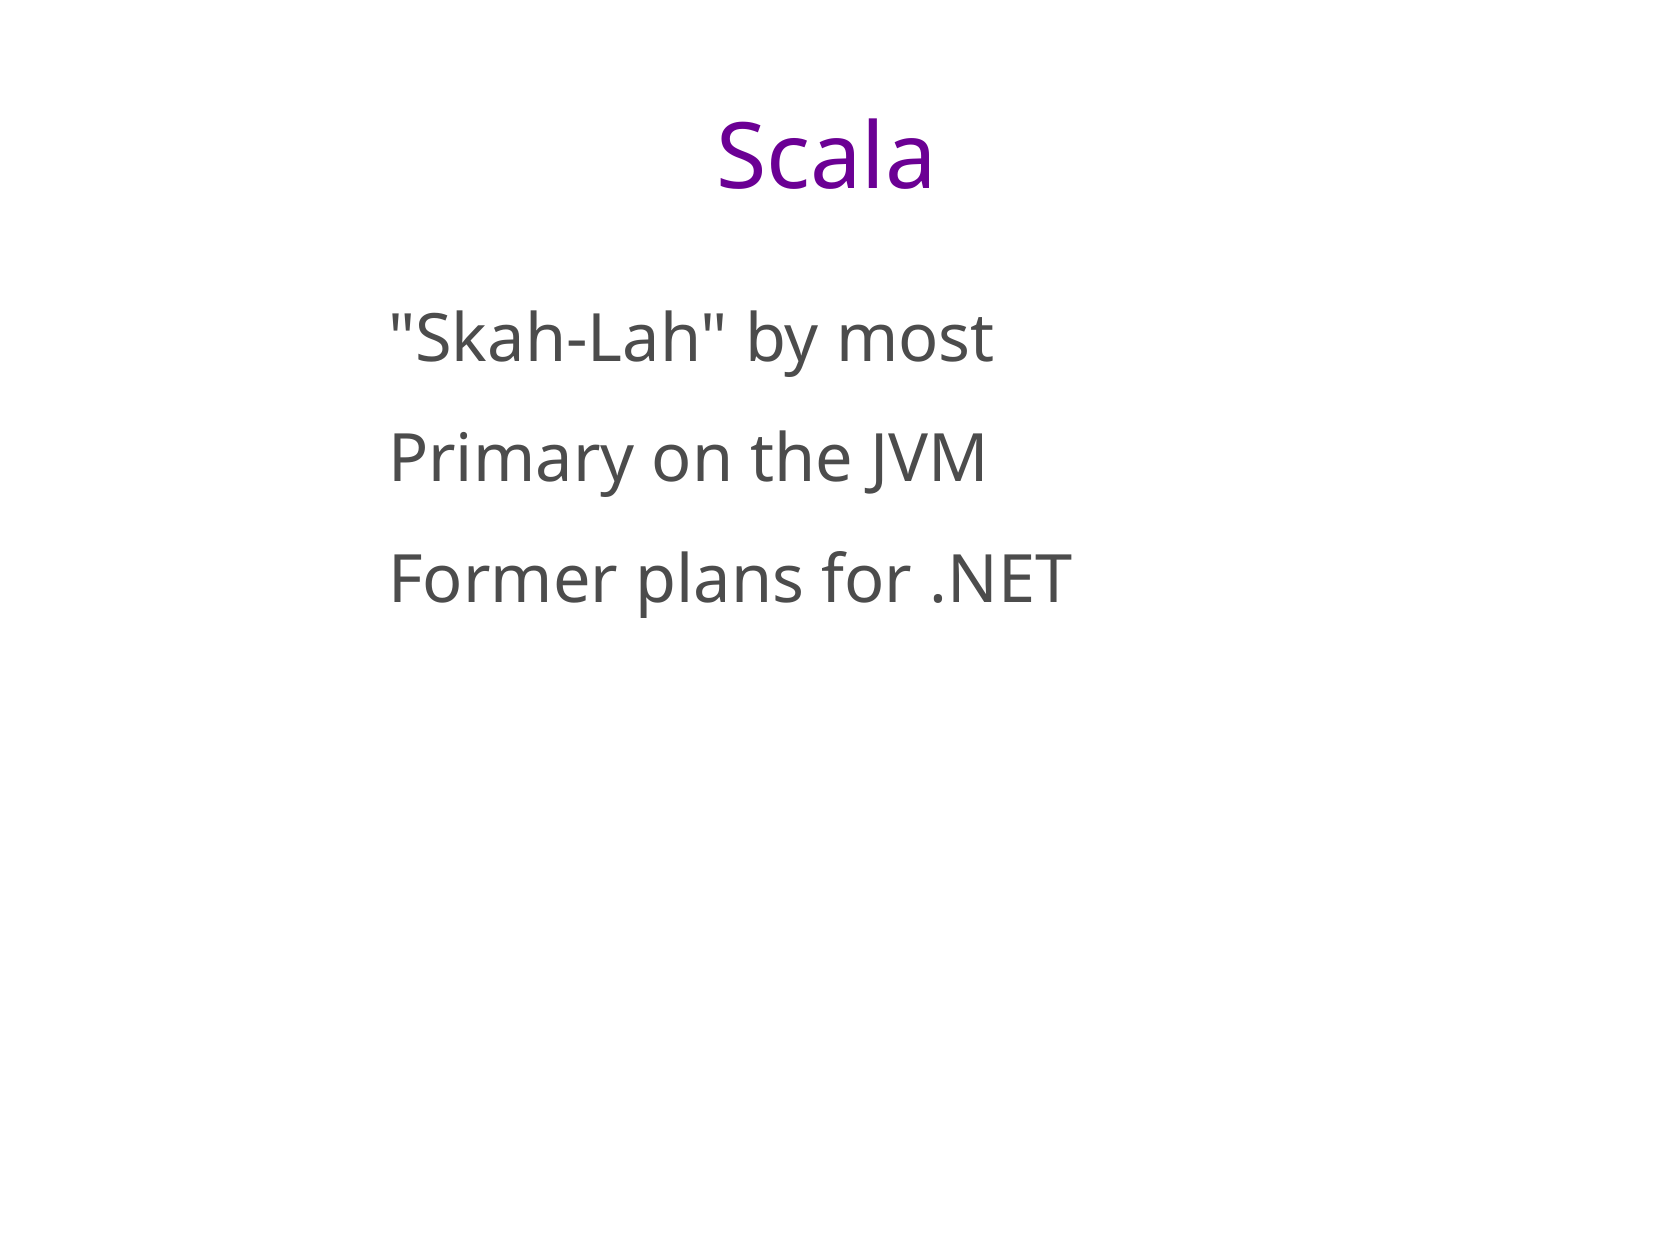

# Scala
"Skah-Lah" by most
Primary on the JVM
Former plans for .NET